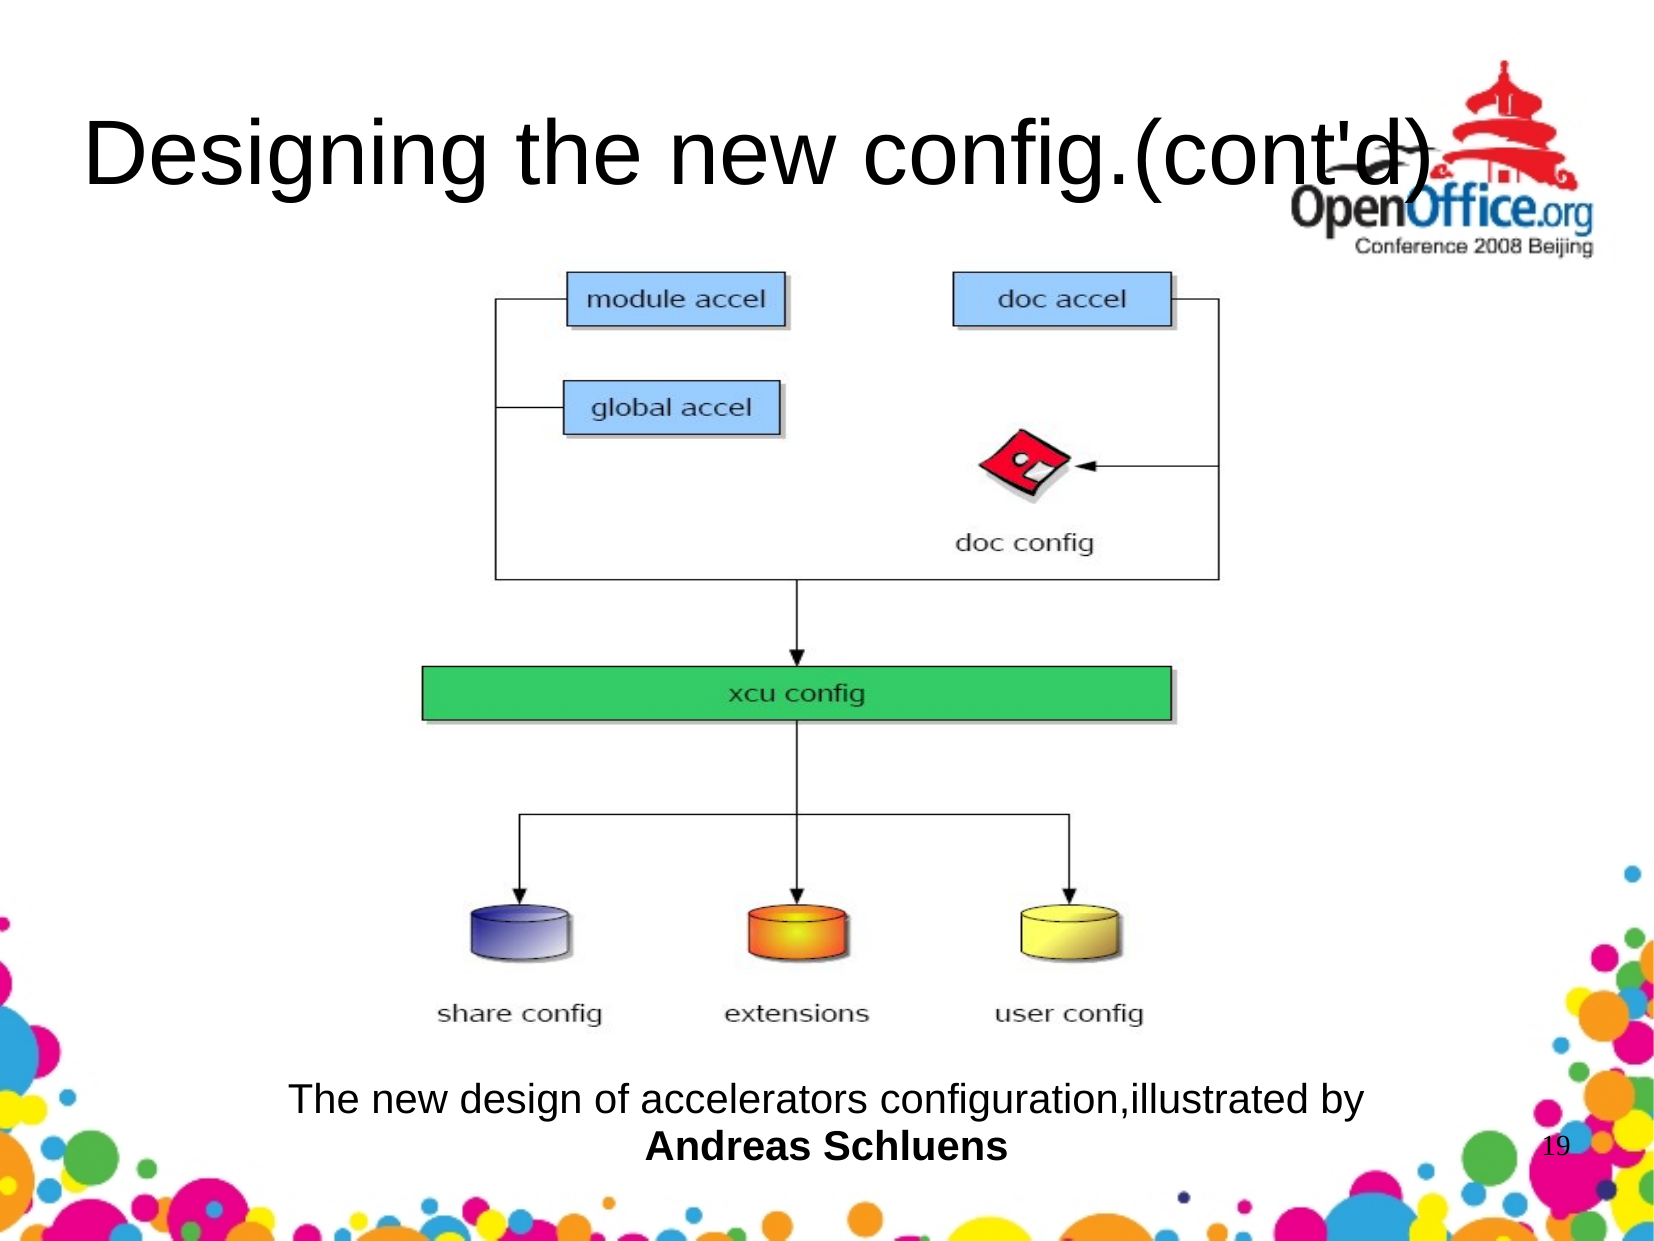

# Designing the new config.(cont'd)
The new design of accelerators configuration,illustrated by Andreas Schluens
19